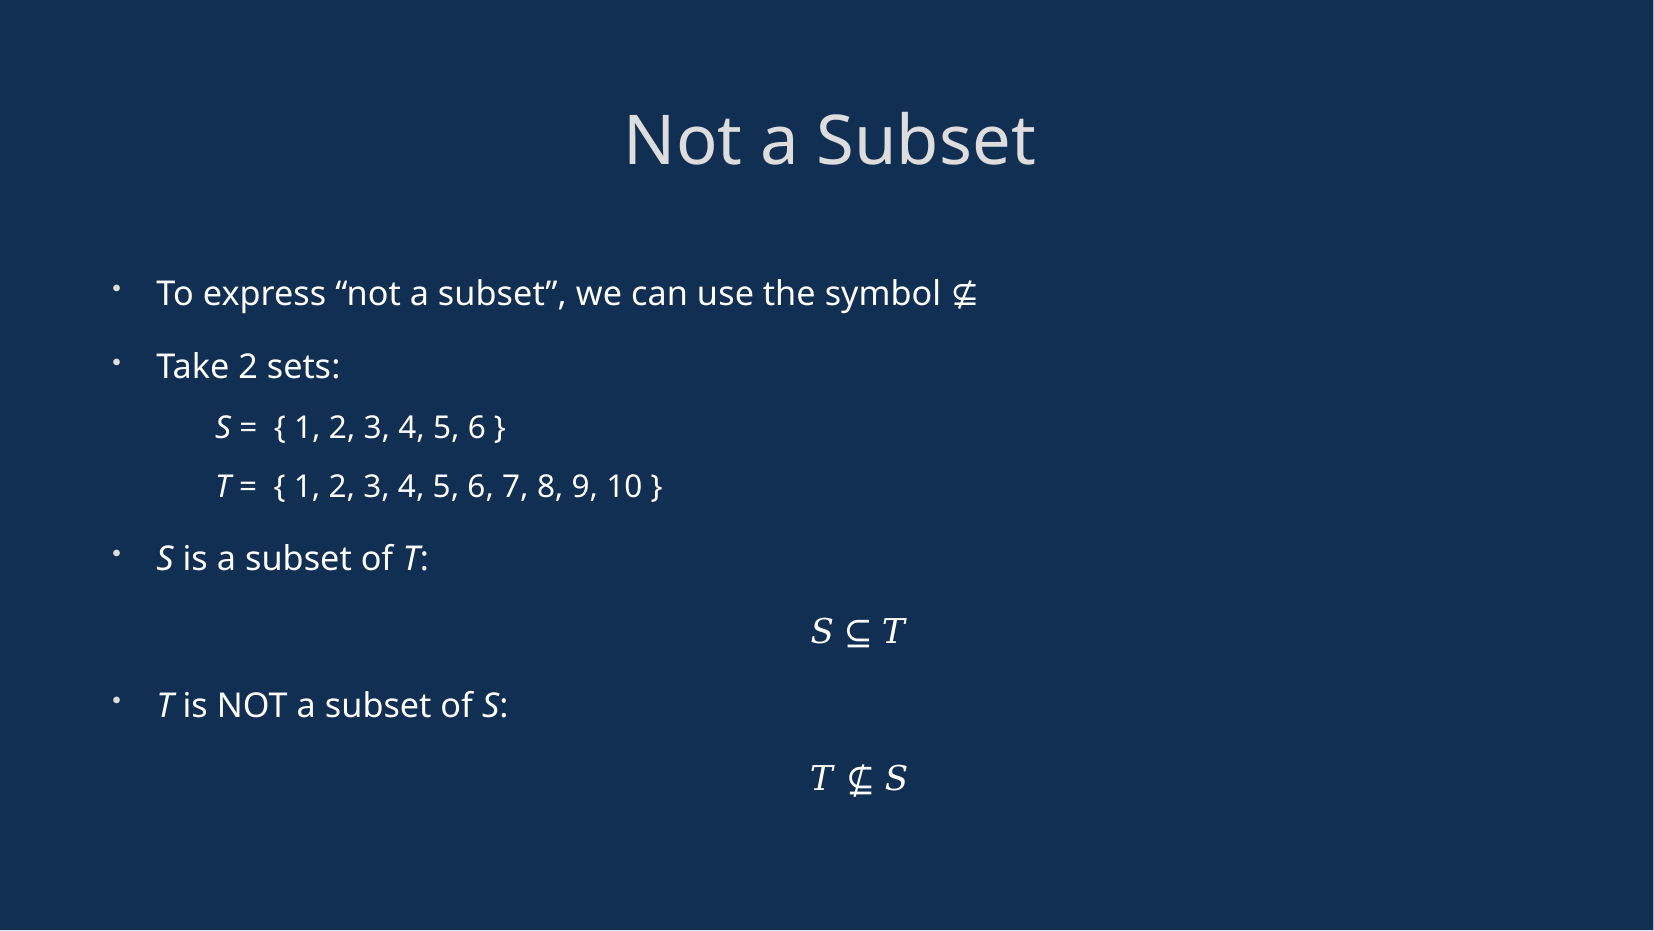

# Not a Subset
To express “not a subset”, we can use the symbol ⊈
Take 2 sets:
S = { 1, 2, 3, 4, 5, 6 }
T = { 1, 2, 3, 4, 5, 6, 7, 8, 9, 10 }
S is a subset of T:
𝑆 ⊆ 𝑇
T is NOT a subset of S:
𝑇 ⊈ 𝑆